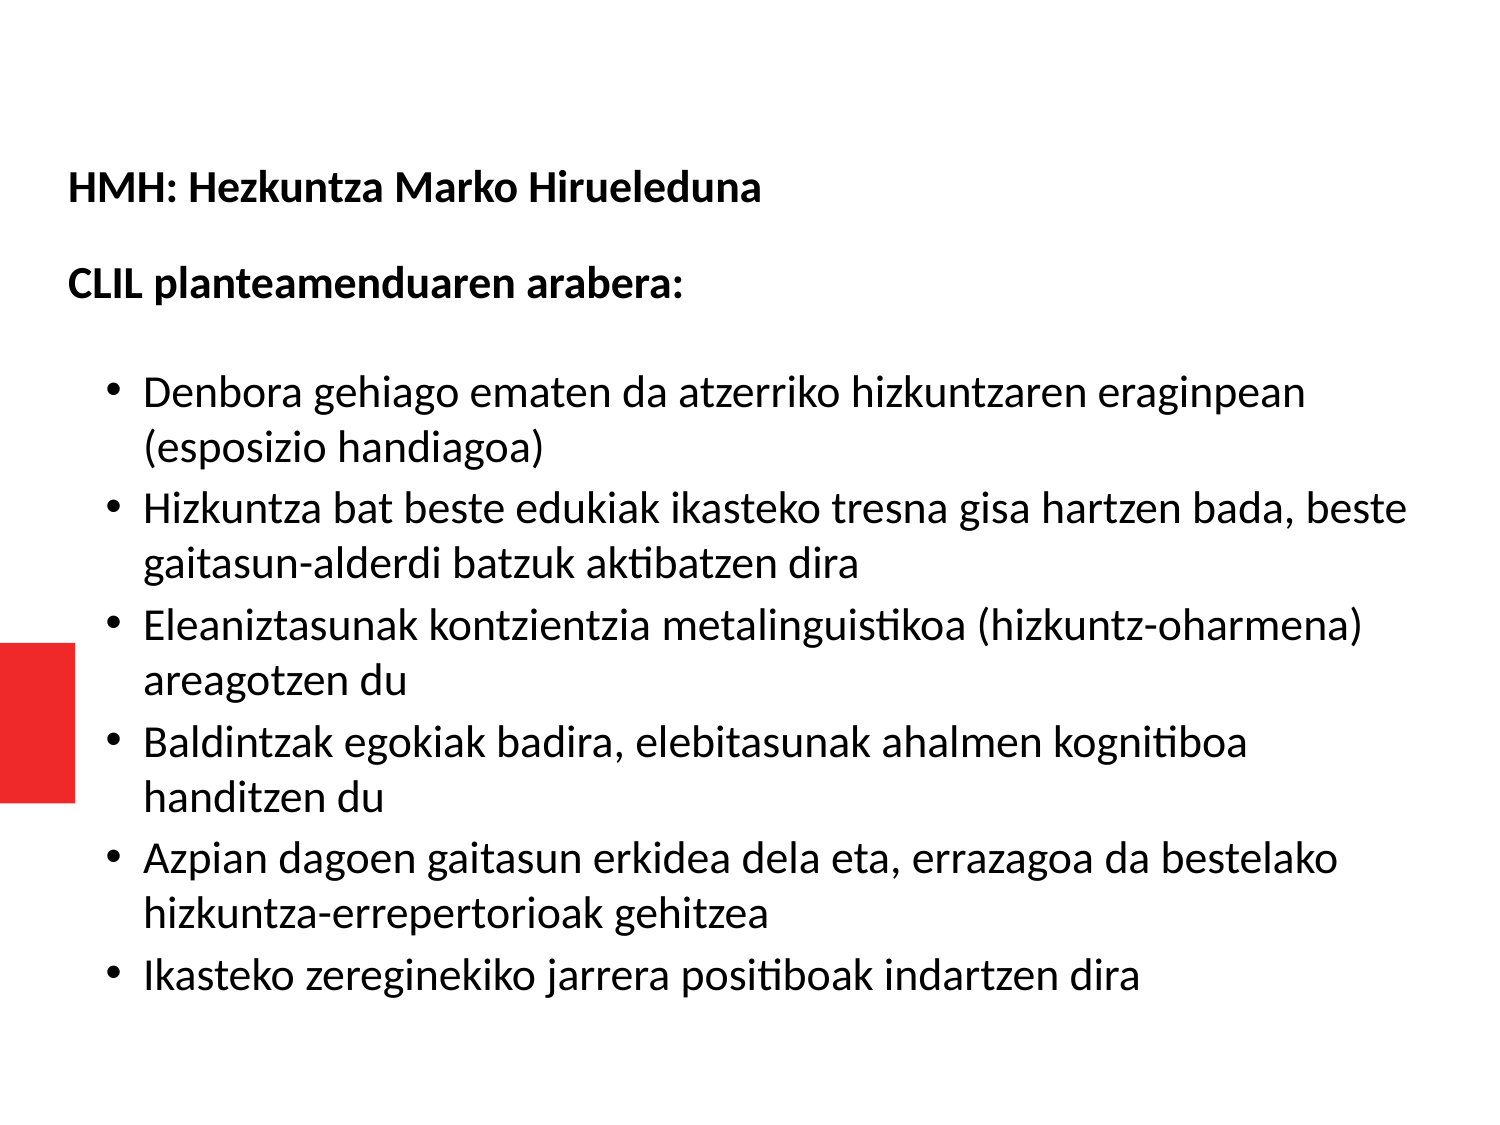

# HMH: Hezkuntza Marko Hirueleduna
CLIL planteamenduaren arabera:
Denbora gehiago ematen da atzerriko hizkuntzaren eraginpean (esposizio handiagoa)
Hizkuntza bat beste edukiak ikasteko tresna gisa hartzen bada, beste gaitasun-alderdi batzuk aktibatzen dira
Eleaniztasunak kontzientzia metalinguistikoa (hizkuntz-oharmena) areagotzen du
Baldintzak egokiak badira, elebitasunak ahalmen kognitiboa handitzen du
Azpian dagoen gaitasun erkidea dela eta, errazagoa da bestelako hizkuntza-errepertorioak gehitzea
Ikasteko zereginekiko jarrera positiboak indartzen dira